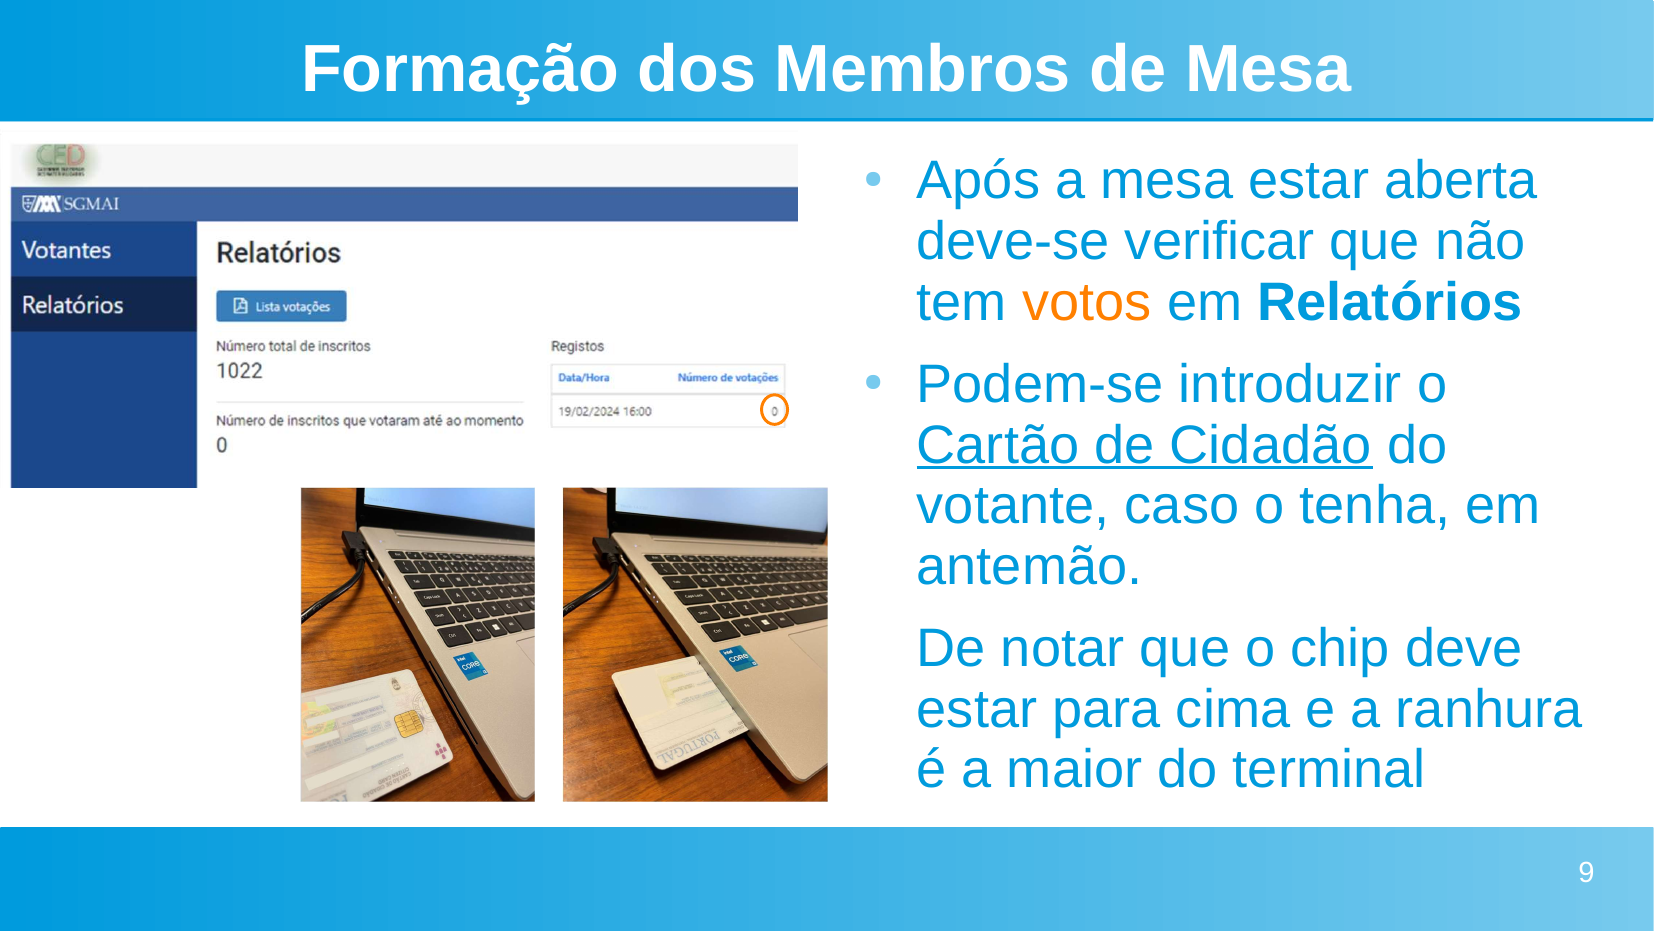

# Formação dos Membros de Mesa
Após a mesa estar aberta deve-se verificar que não tem votos em Relatórios
Podem-se introduzir o Cartão de Cidadão do votante, caso o tenha, em antemão.
De notar que o chip deve estar para cima e a ranhura é a maior do terminal
9